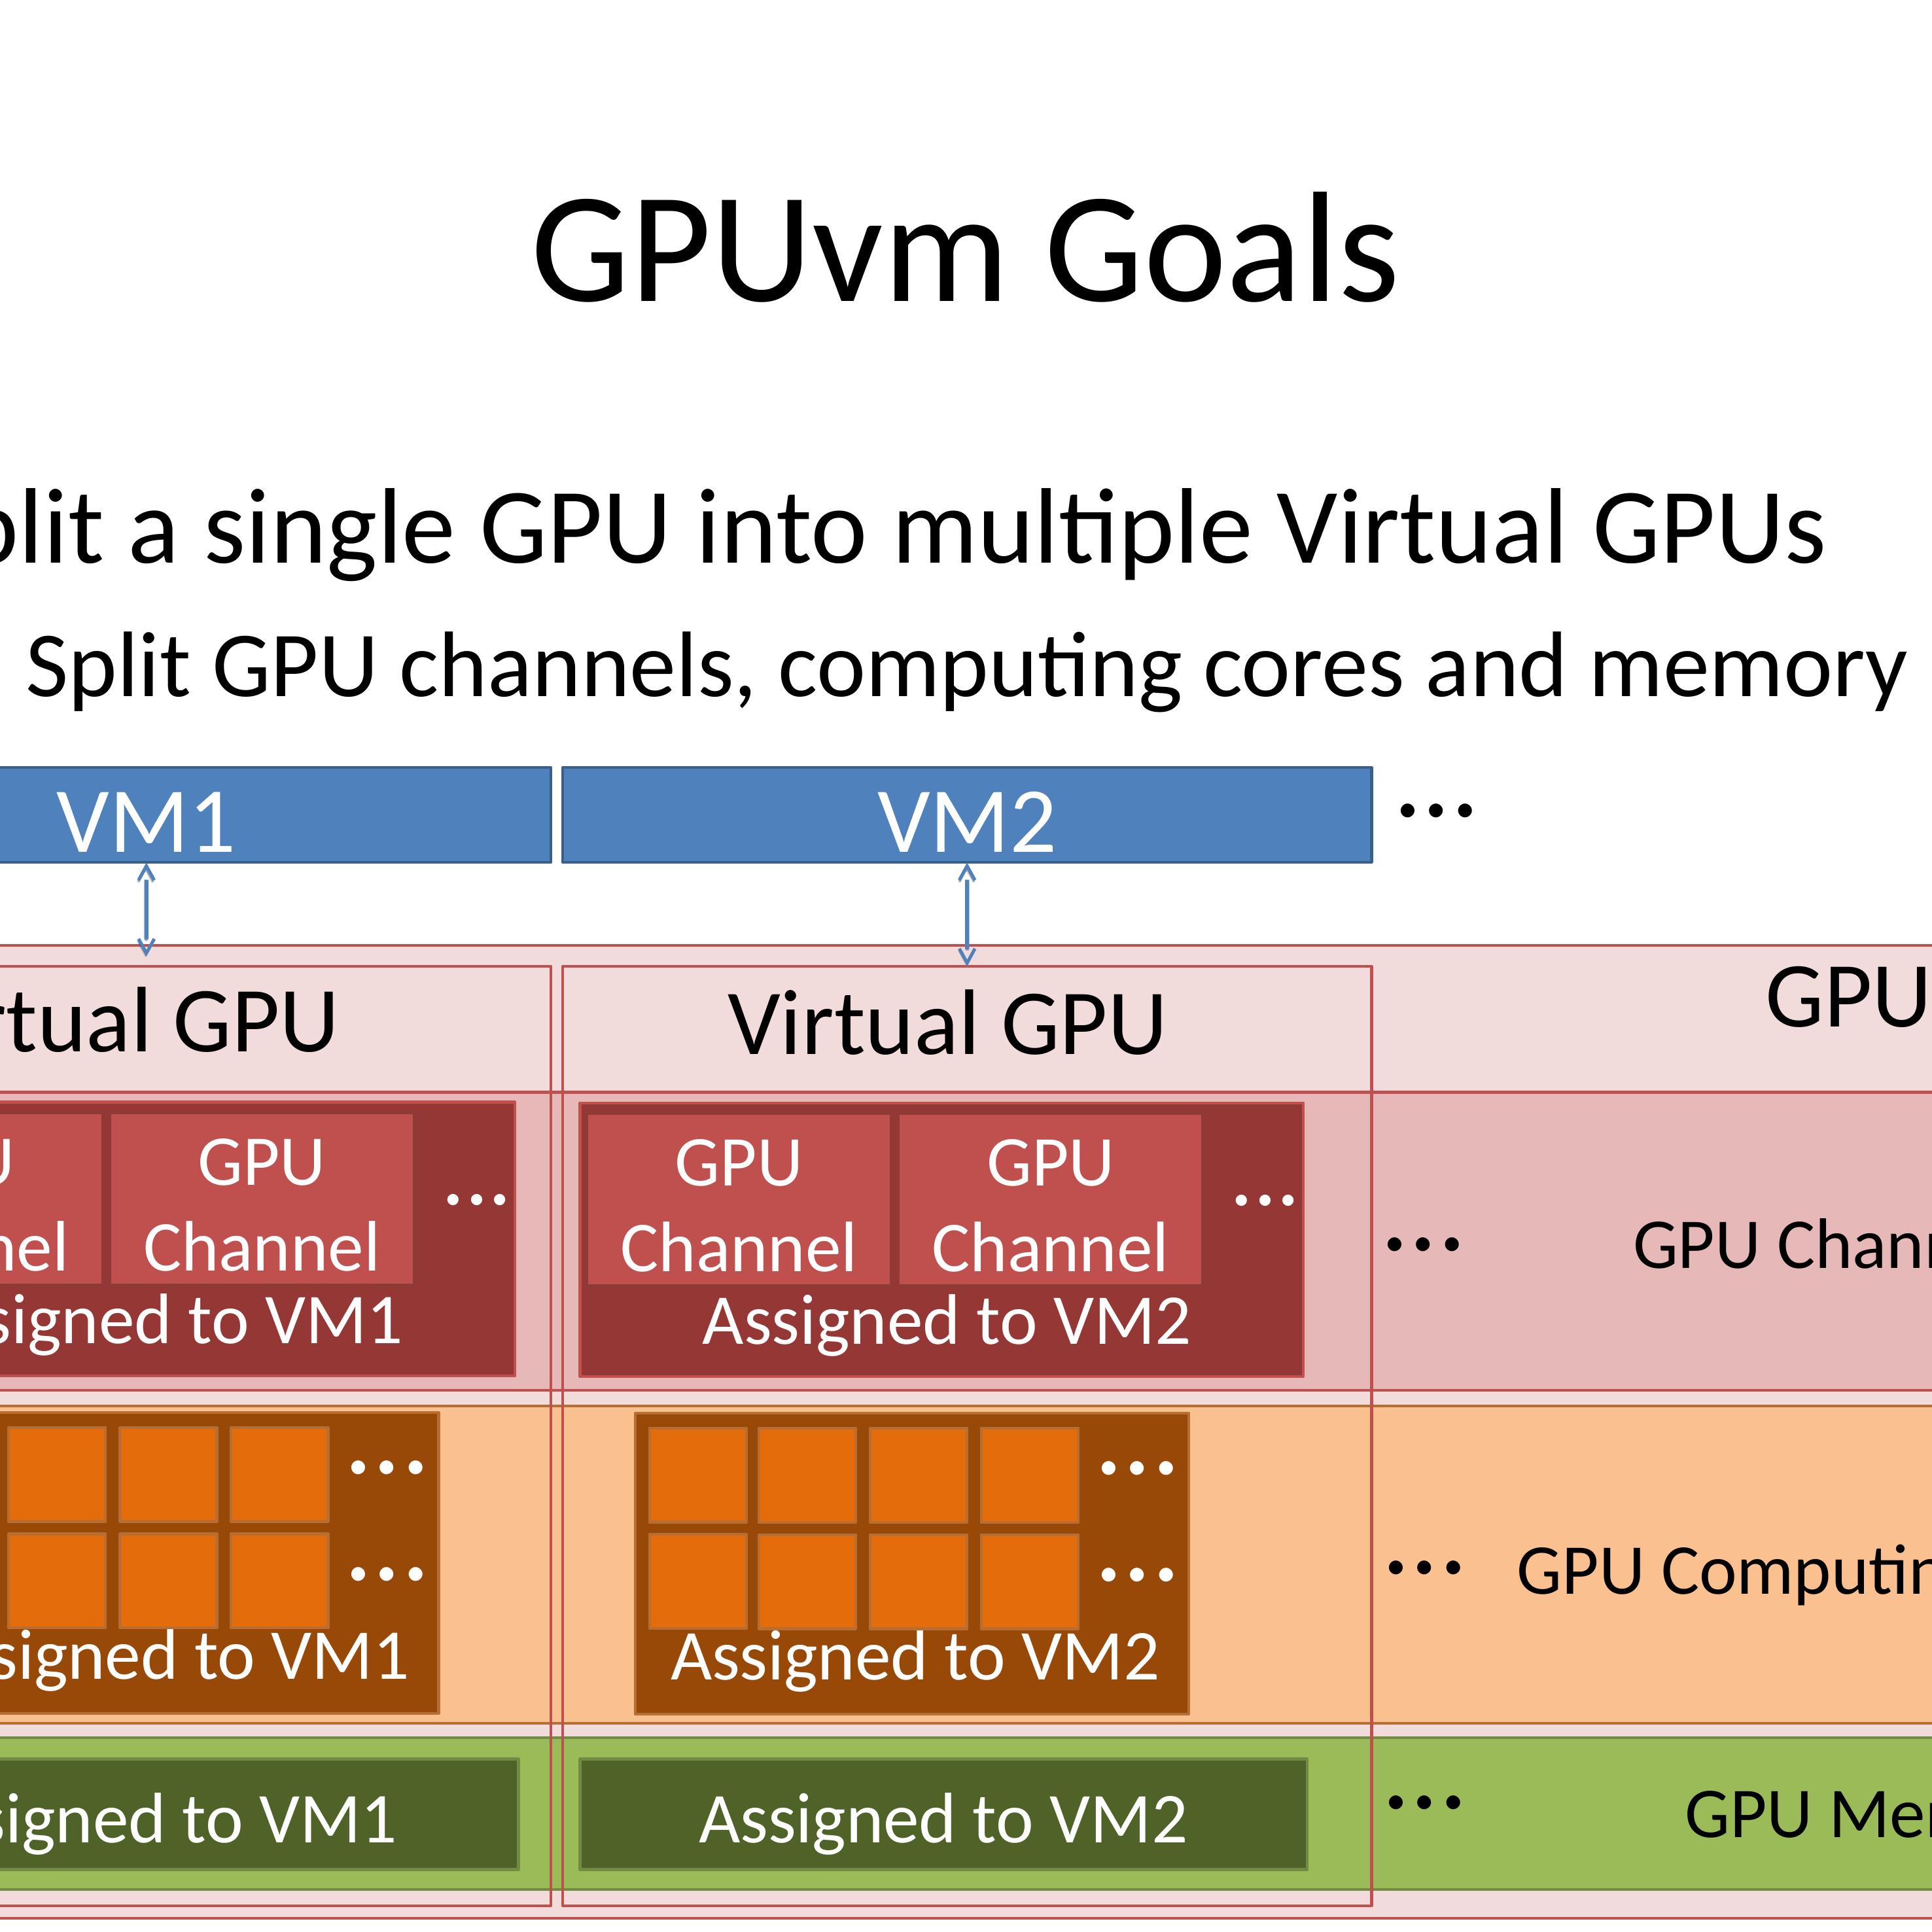

# GPUvm Goals
Split a single GPU into multiple Virtual GPUs
Split GPU channels, computing cores and memory
…
VM1
VM2
GPU
Virtual GPU
Virtual GPU
GPU
Channel
GPU
Channel
…
Assigned to VM1
GPU
Channel
GPU
Channel
…
Assigned to VM2
…
GPU Channels
…
…
Assigned to VM1
…
…
Assigned to VM2
…
GPU Computing Cores
…
Assigned to VM1
Assigned to VM2
GPU Memory